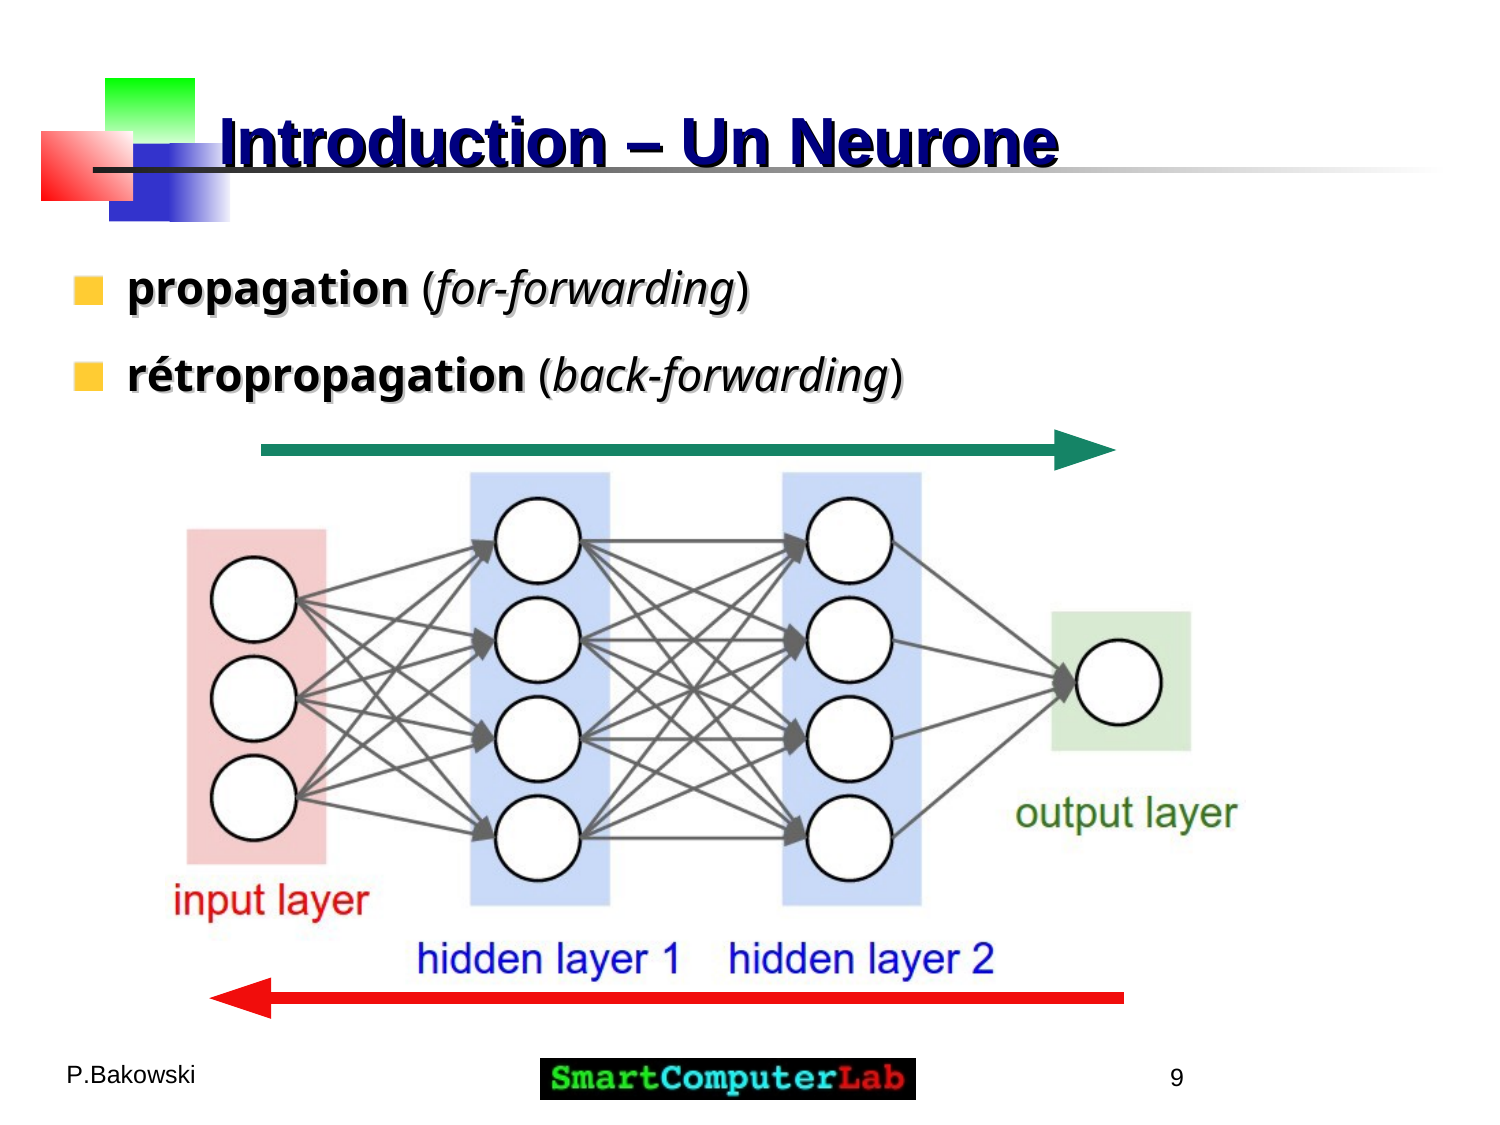

# Introduction – Un Neurone
 propagation (for-forwarding)
 rétropropagation (back-forwarding)
9